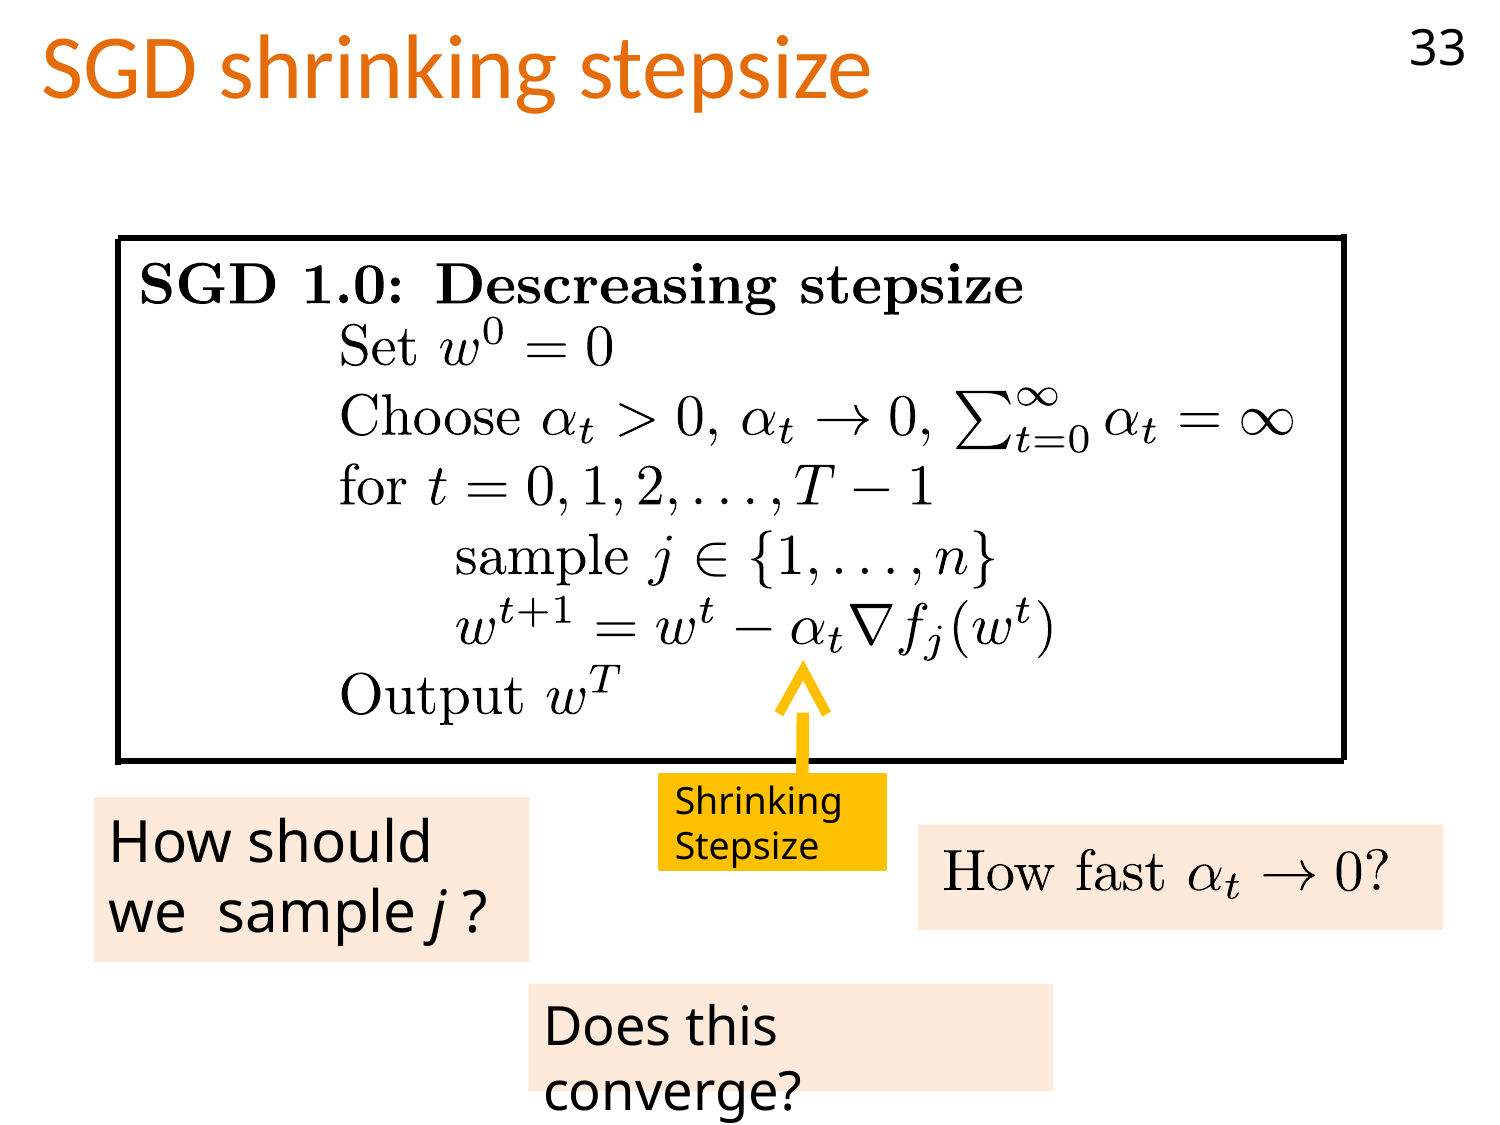

SGD shrinking stepsize
Shrinking Stepsize
How should we sample j ?
Does this converge?